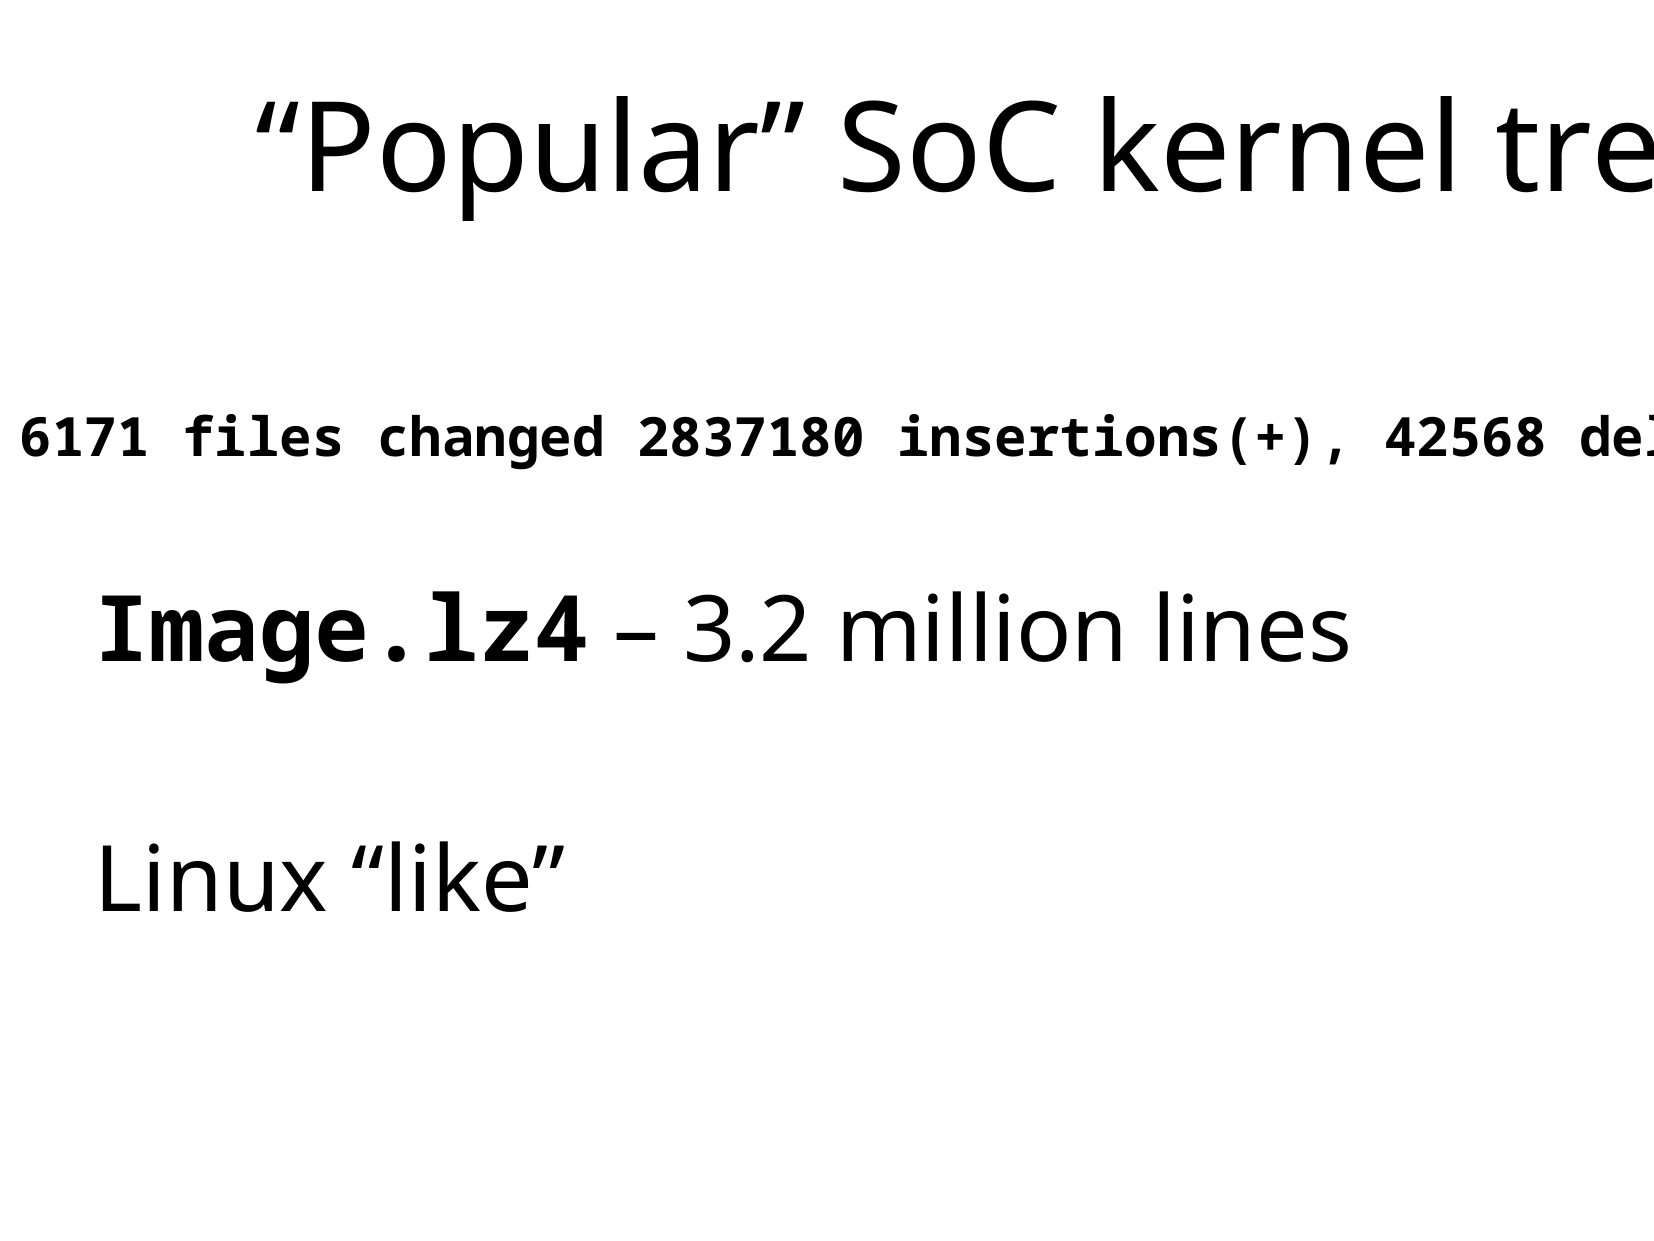

“Popular” SoC kernel tree
6171 files changed 2837180 insertions(+), 42568 deletions(-)
	Image.lz4 – 3.2 million lines
	Linux “like”
2.6.20 to 2.6.24-rc8